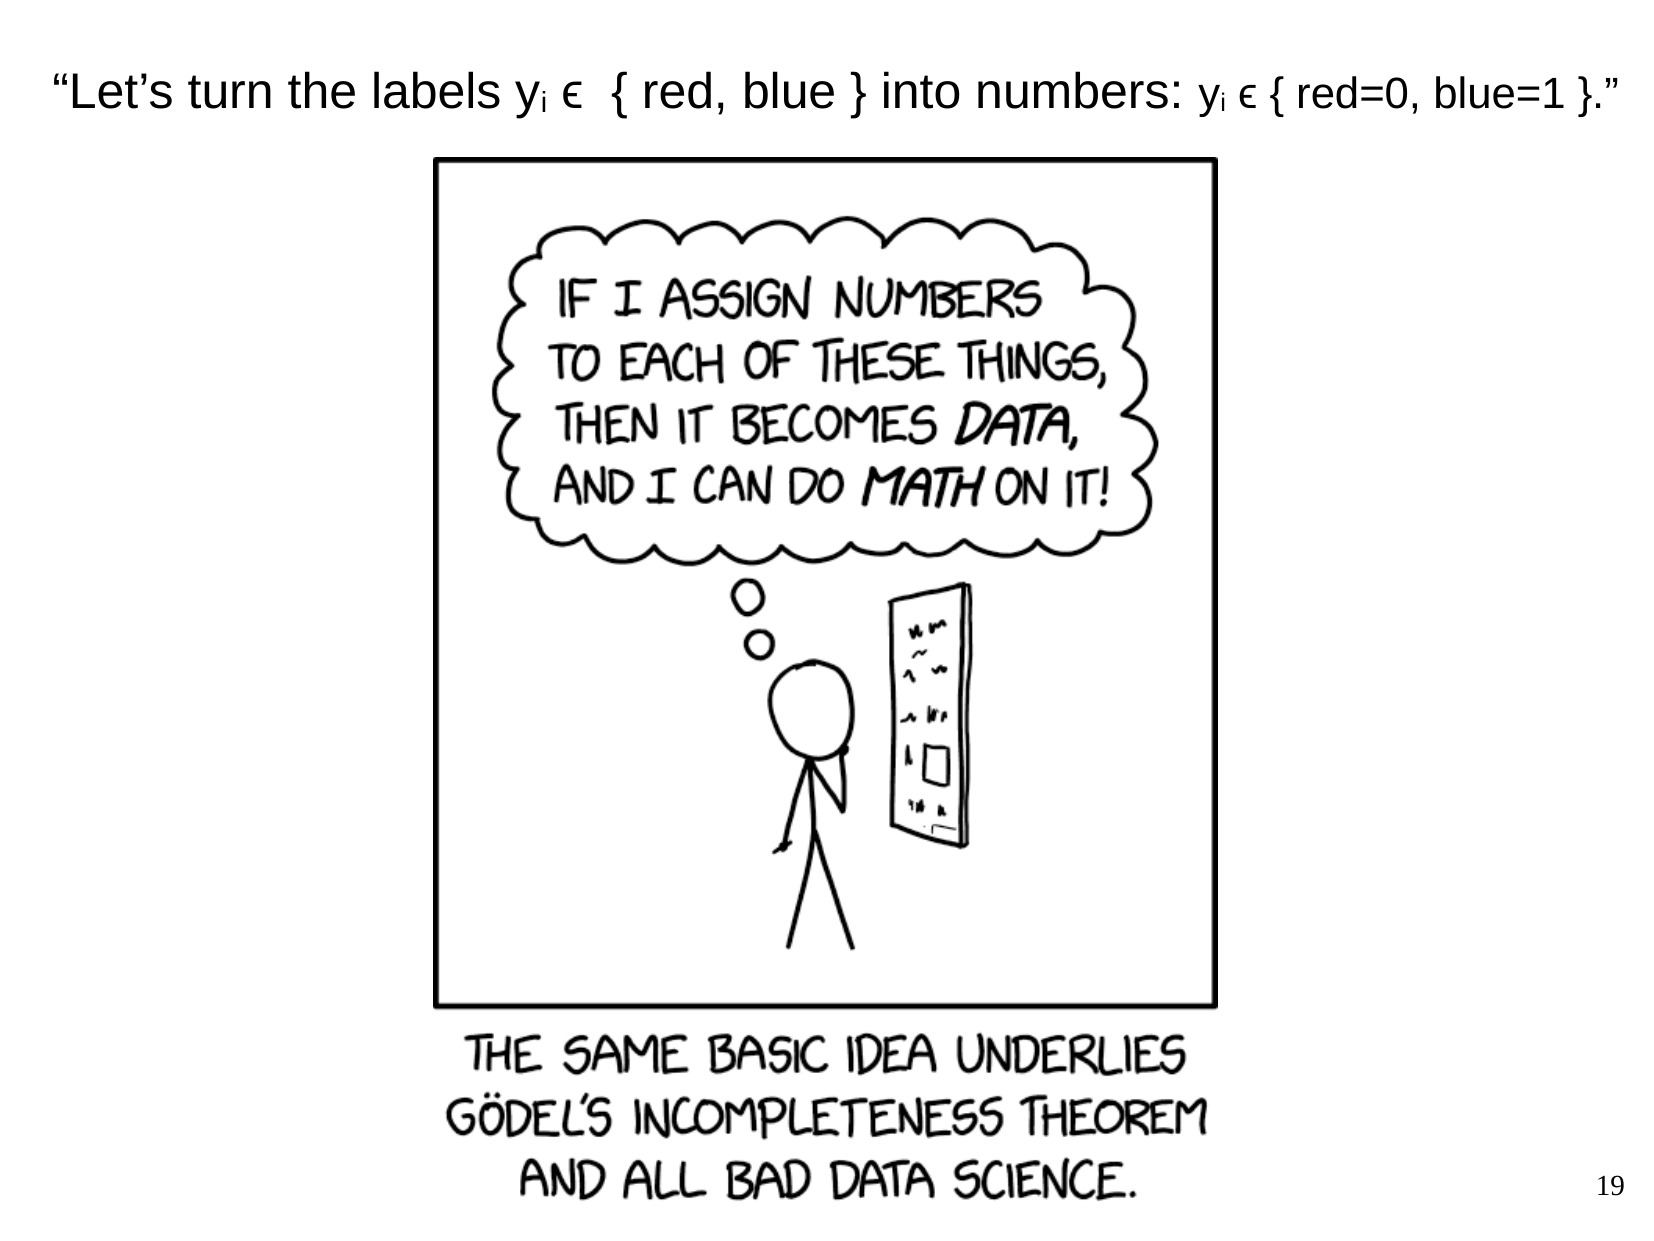

“Let’s turn the labels yi ϵ { red, blue } into numbers: yi ϵ { red=0, blue=1 }.”
19